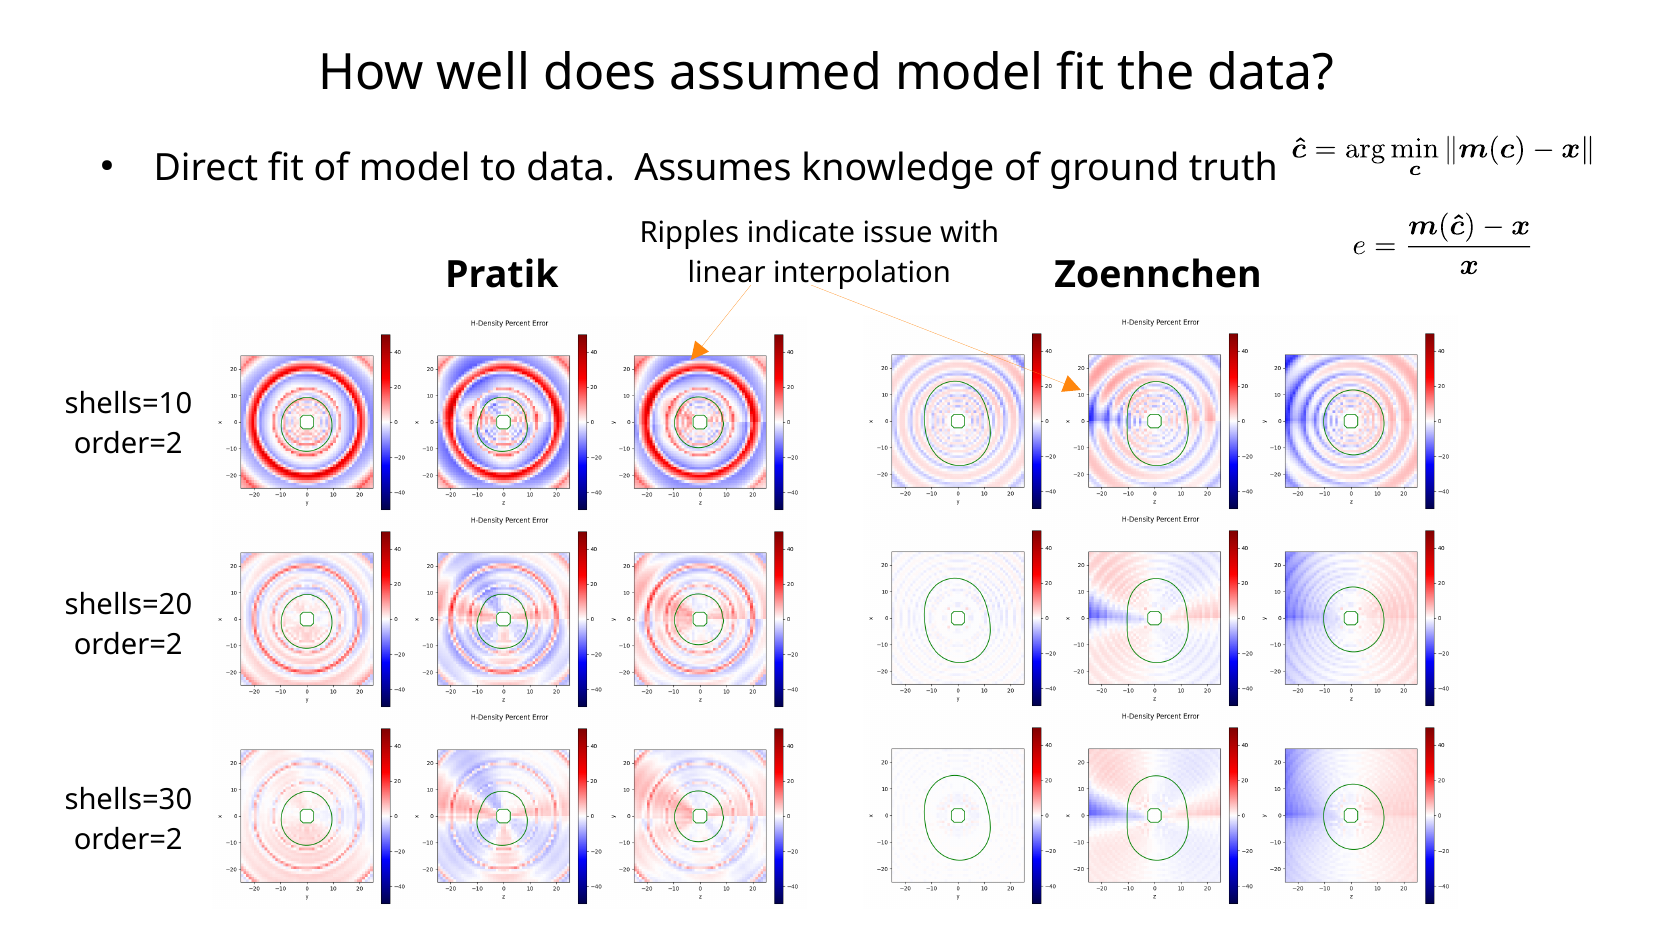

# How well does assumed model fit the data?
Direct fit of model to data. Assumes knowledge of ground truth
Ripples indicate issue with linear interpolation
Pratik
Zoennchen
shells=10
order=2
shells=20
order=2
shells=30
order=2